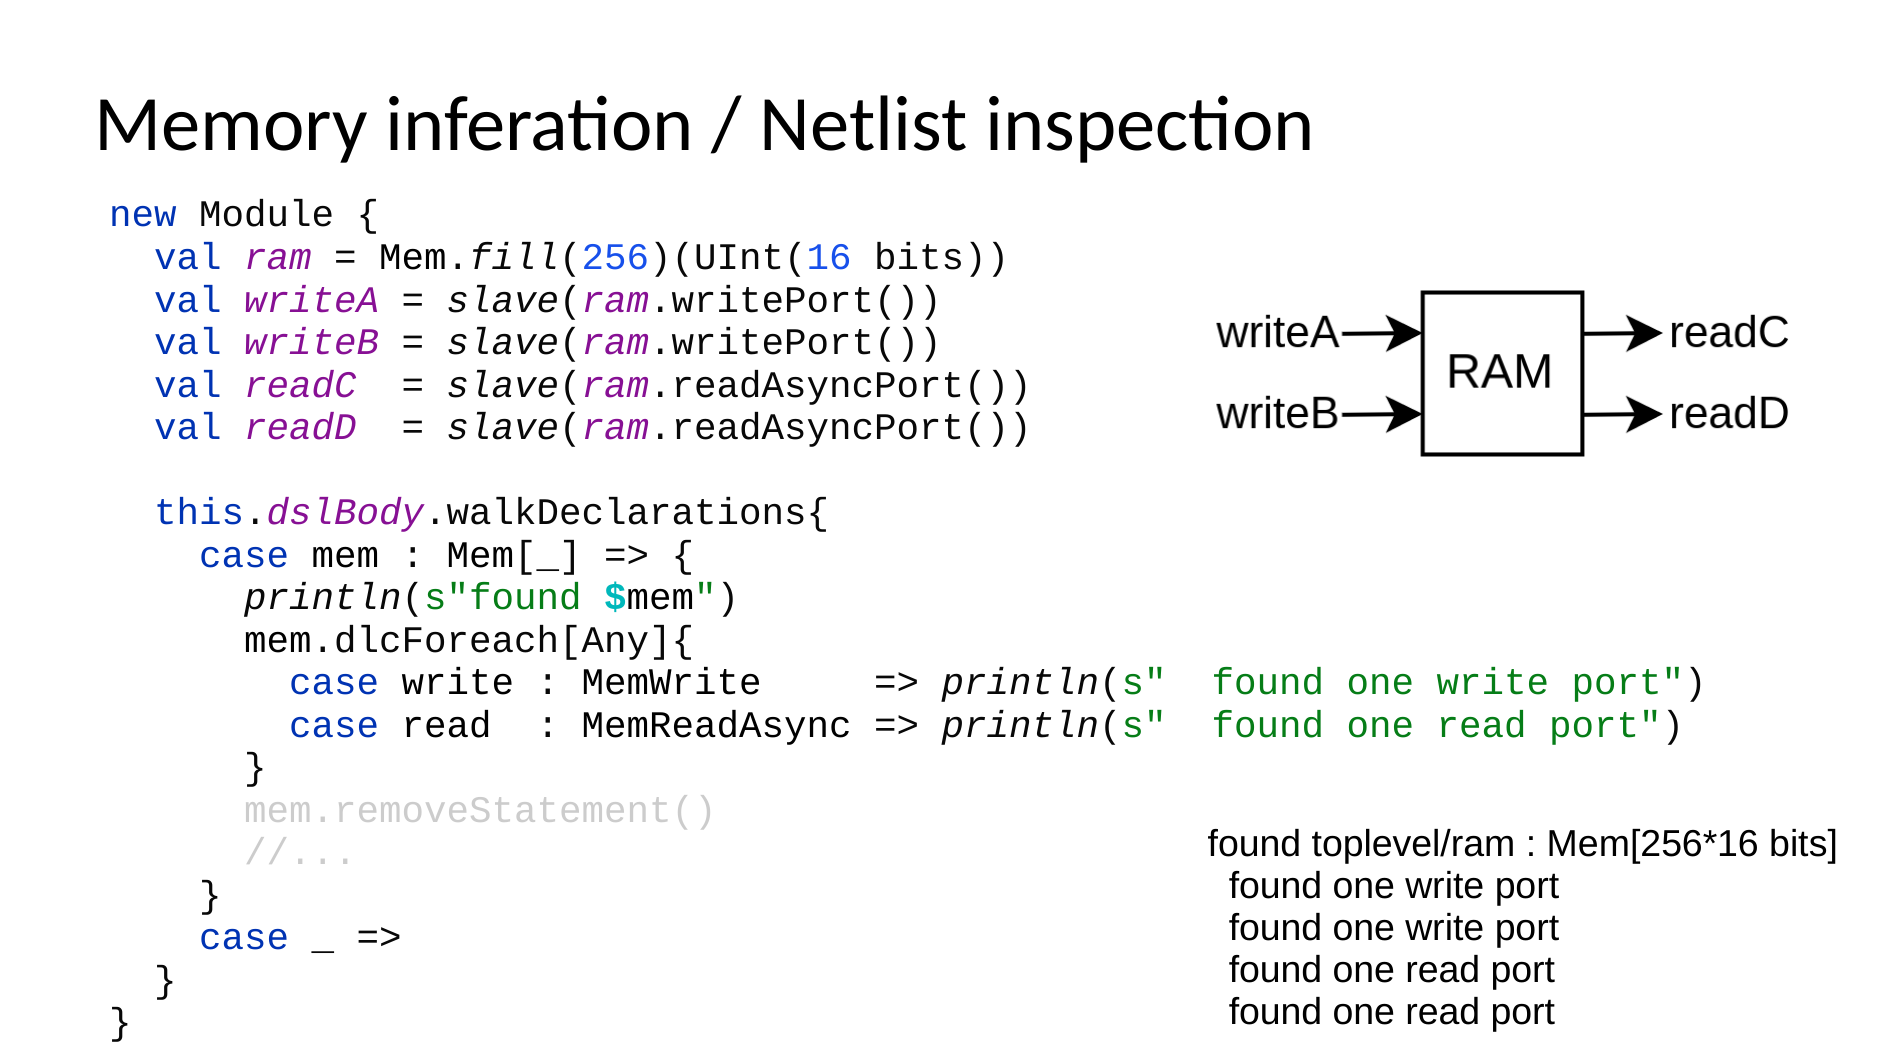

# Memory inferation / Netlist inspection
new Module {
 val ram = Mem.fill(256)(UInt(16 bits))
 val writeA = slave(ram.writePort())
 val writeB = slave(ram.writePort())
 val readC = slave(ram.readAsyncPort())
 val readD = slave(ram.readAsyncPort())
 this.dslBody.walkDeclarations{
 case mem : Mem[_] => {
 println(s"found $mem")
 mem.dlcForeach[Any]{
 case write : MemWrite => println(s" found one write port")
 case read : MemReadAsync => println(s" found one read port")
 }
 mem.removeStatement()
 //...
 }
 case _ =>
 }
}
found toplevel/ram : Mem[256*16 bits]
 found one write port
 found one write port
 found one read port
 found one read port